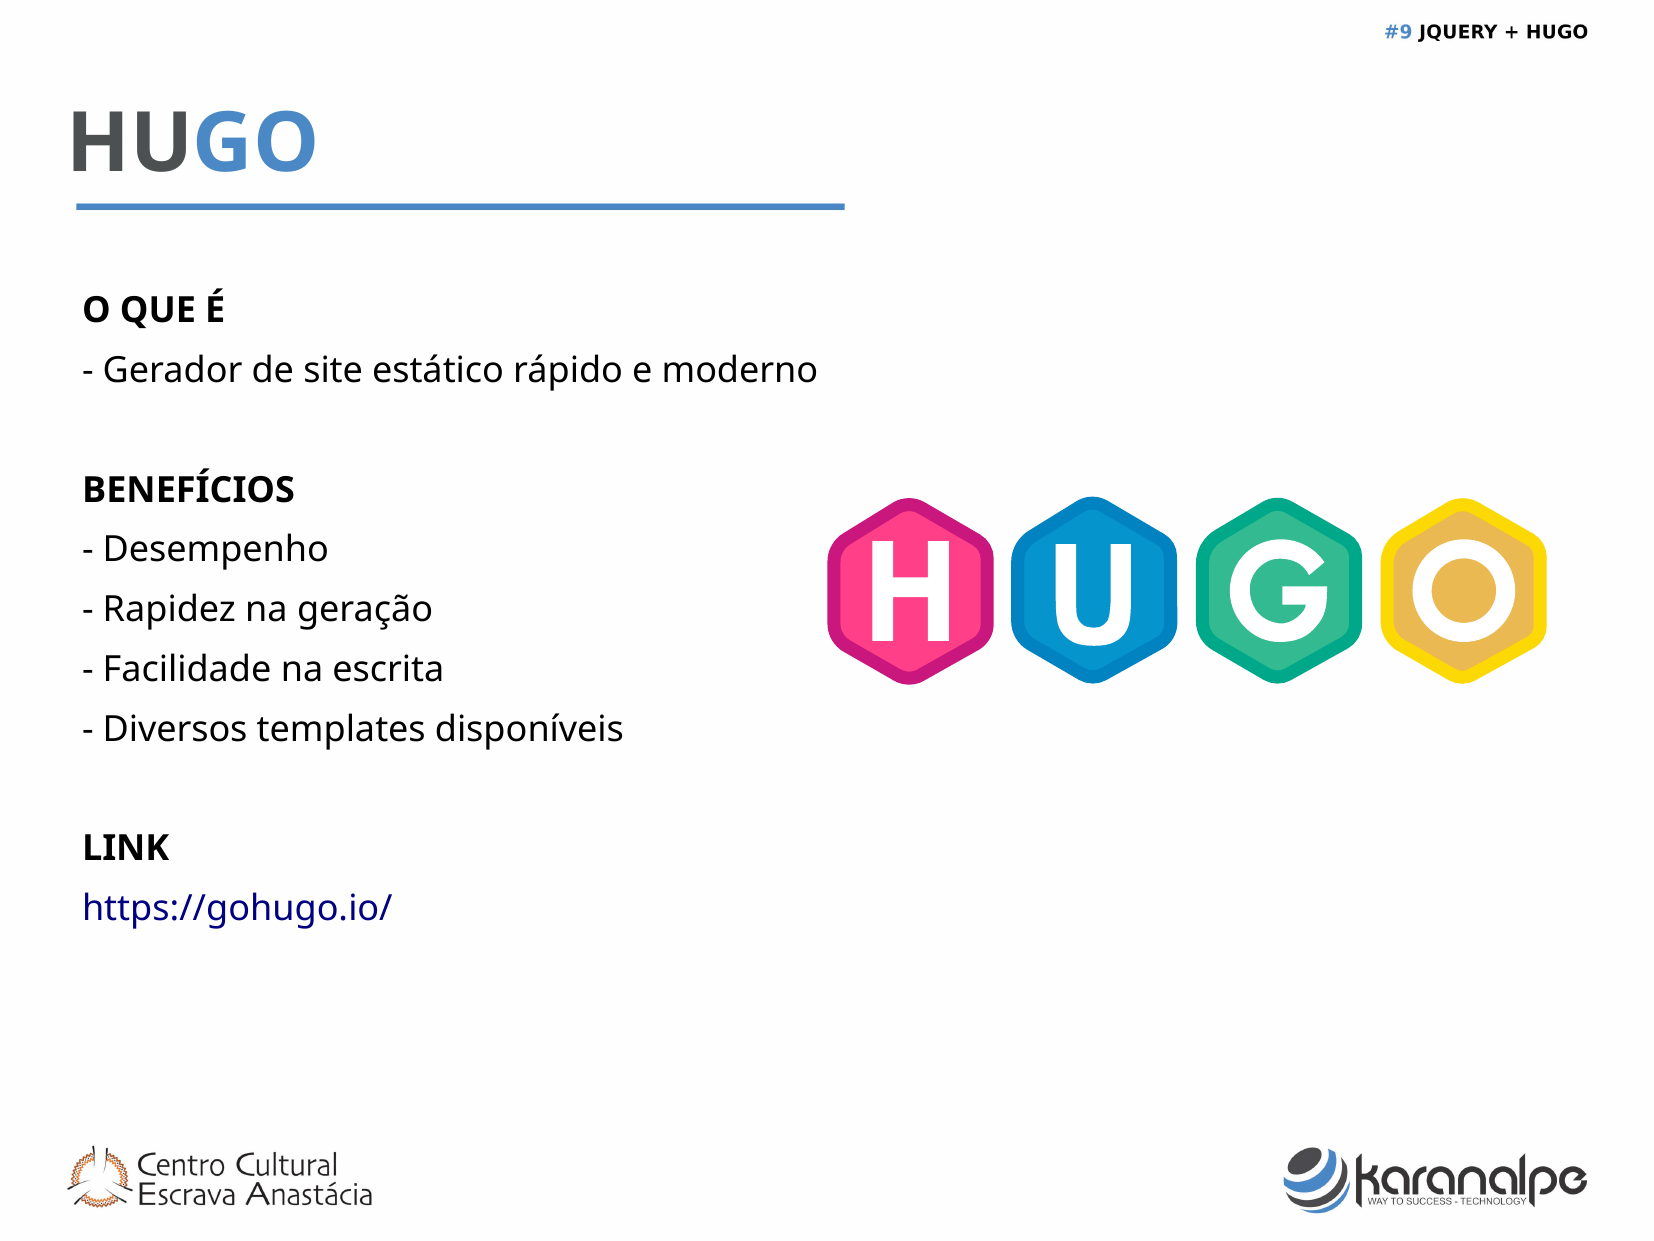

# HUGO
O QUE É
- Gerador de site estático rápido e moderno
BENEFÍCIOS
- Desempenho
- Rapidez na geração
- Facilidade na escrita
- Diversos templates disponíveis
LINK
https://gohugo.io/